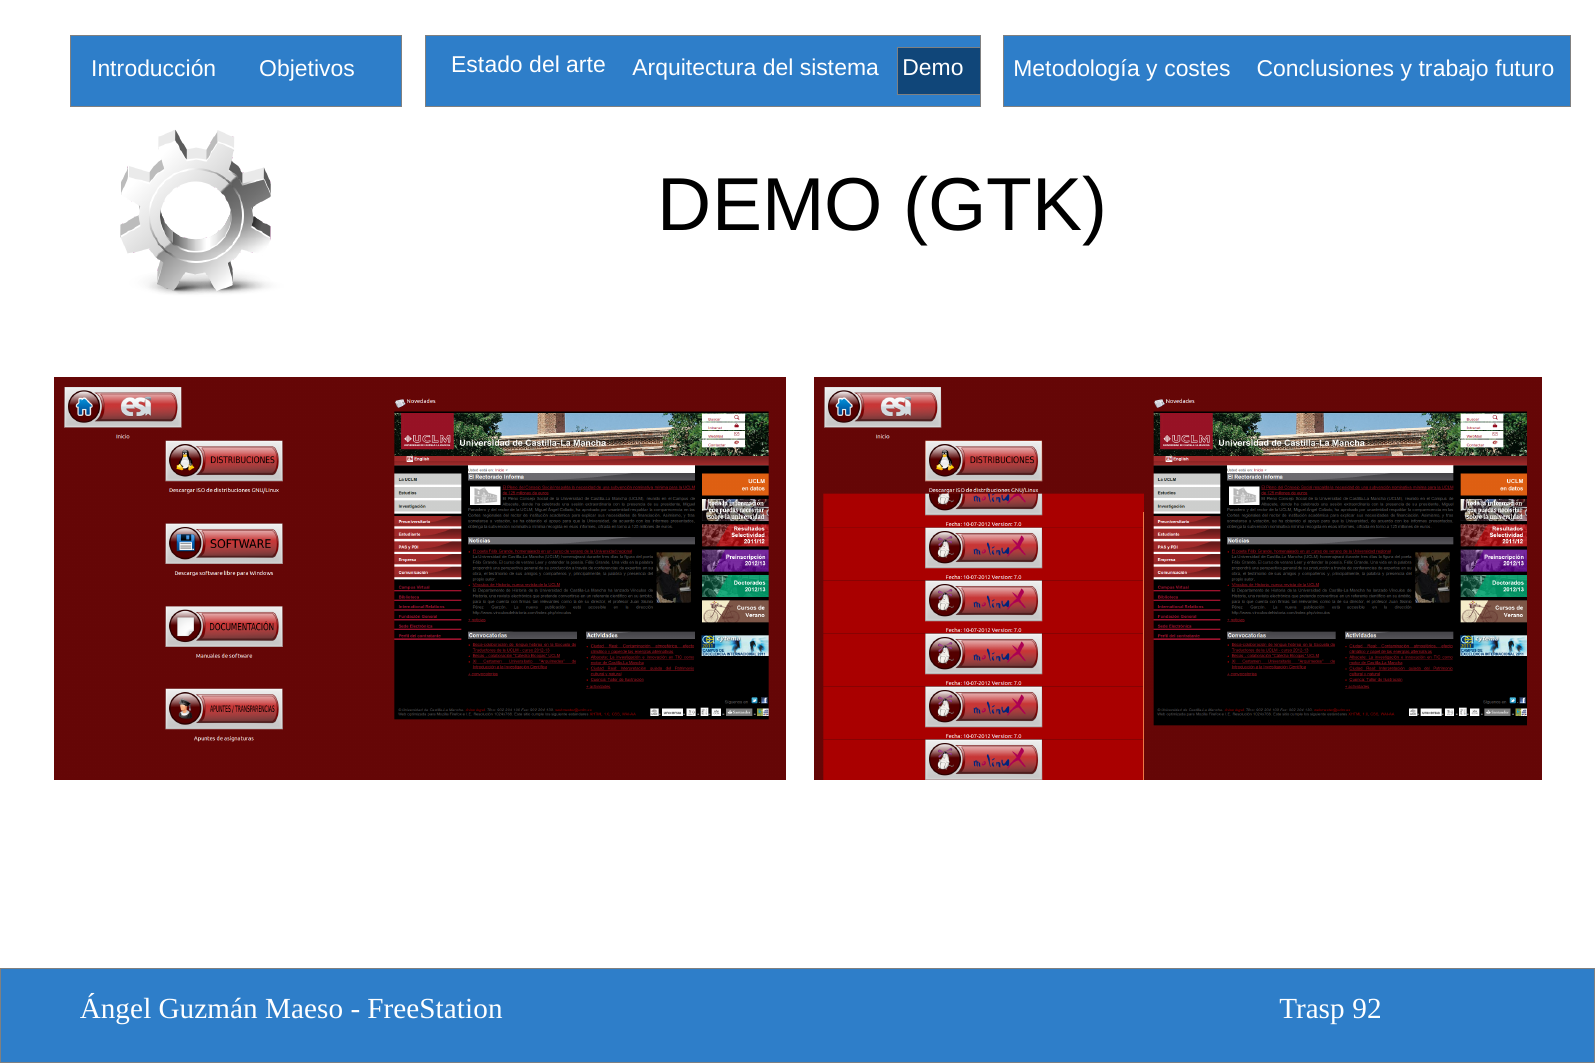

Metodología y costes
Conclusiones y trabajo futuro
Introducción
# Objetivos
Estado del arte
Estado del arte
Estado del arte
Estado del arte
Arquitectura del sistema
Arquitectura del sistema
Arquitectura del sistema
Arquitectura del sistema
Demo
Demo
Demo
Demo
DEMO (GTK)
92